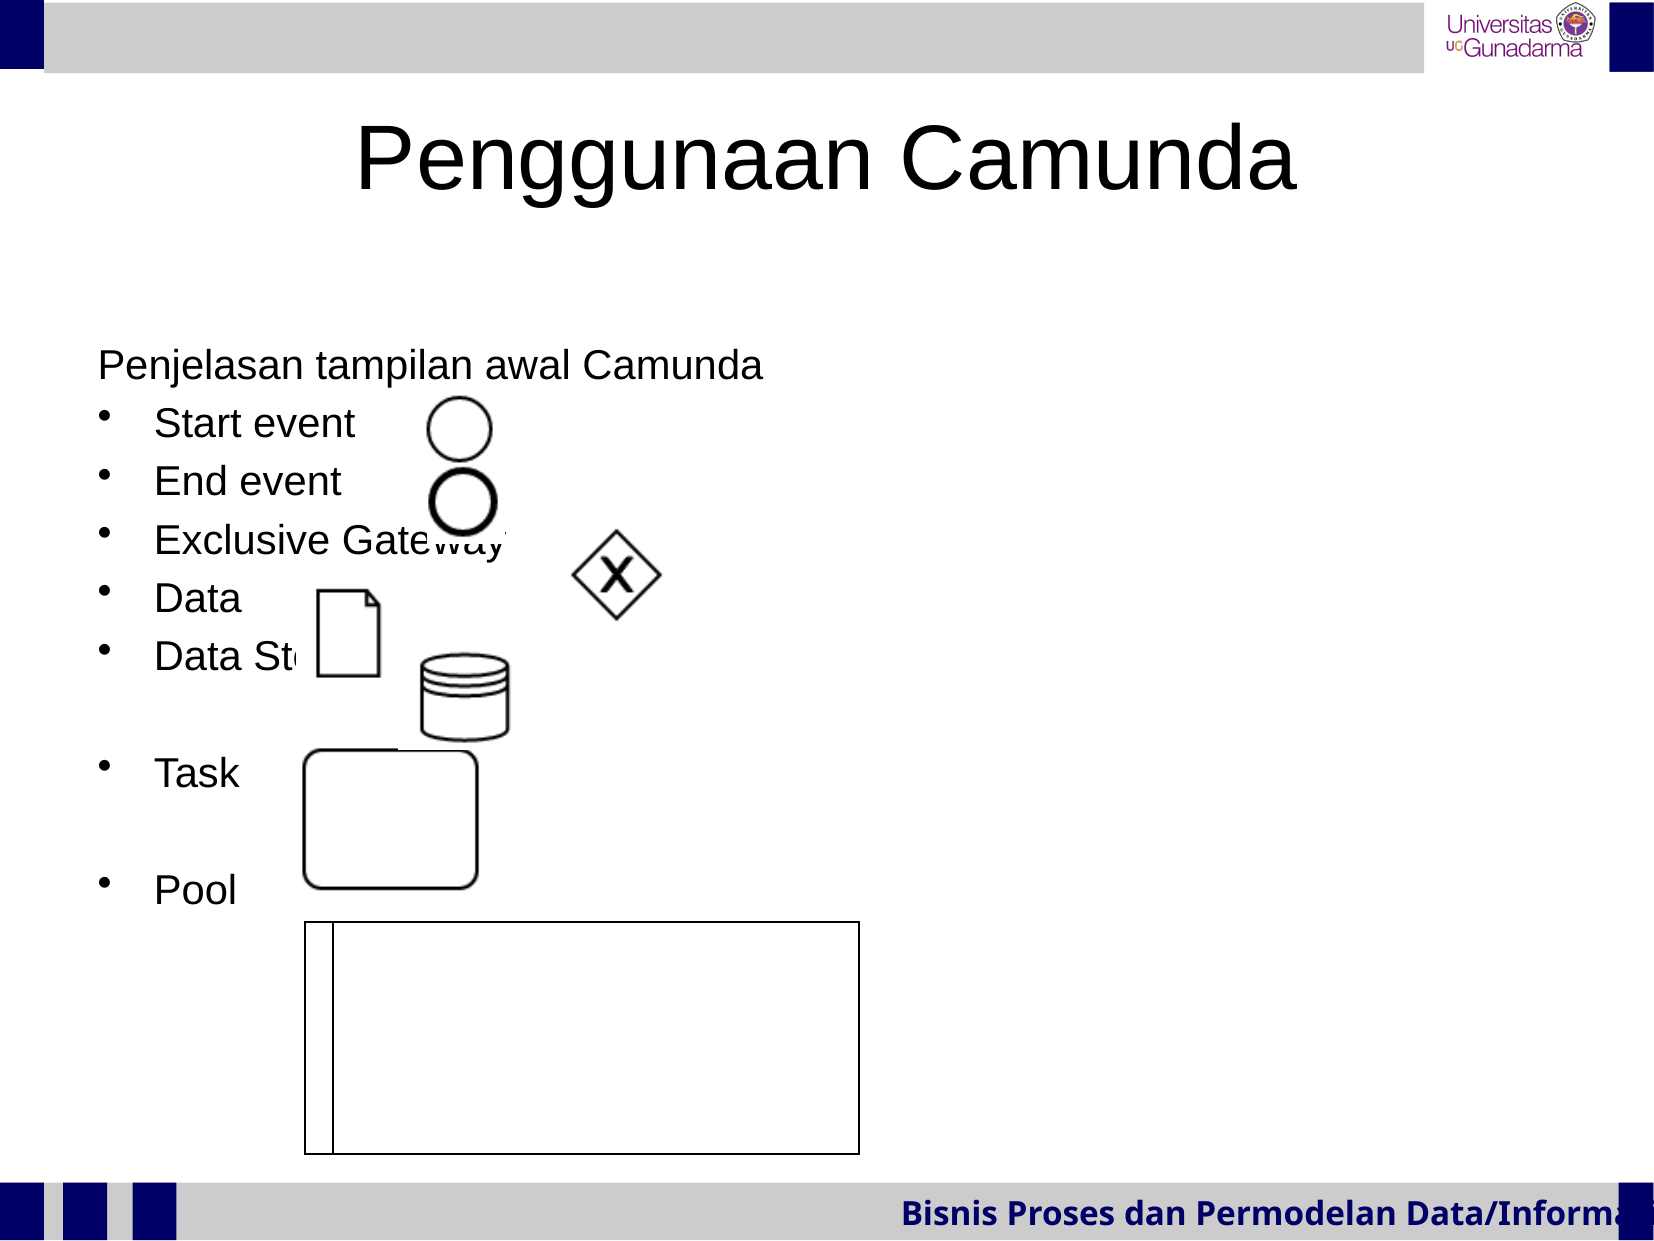

# Penggunaan Camunda
Penjelasan tampilan awal Camunda
Start event
End event
Exclusive Gateway
Data
Data Store
Task
Pool